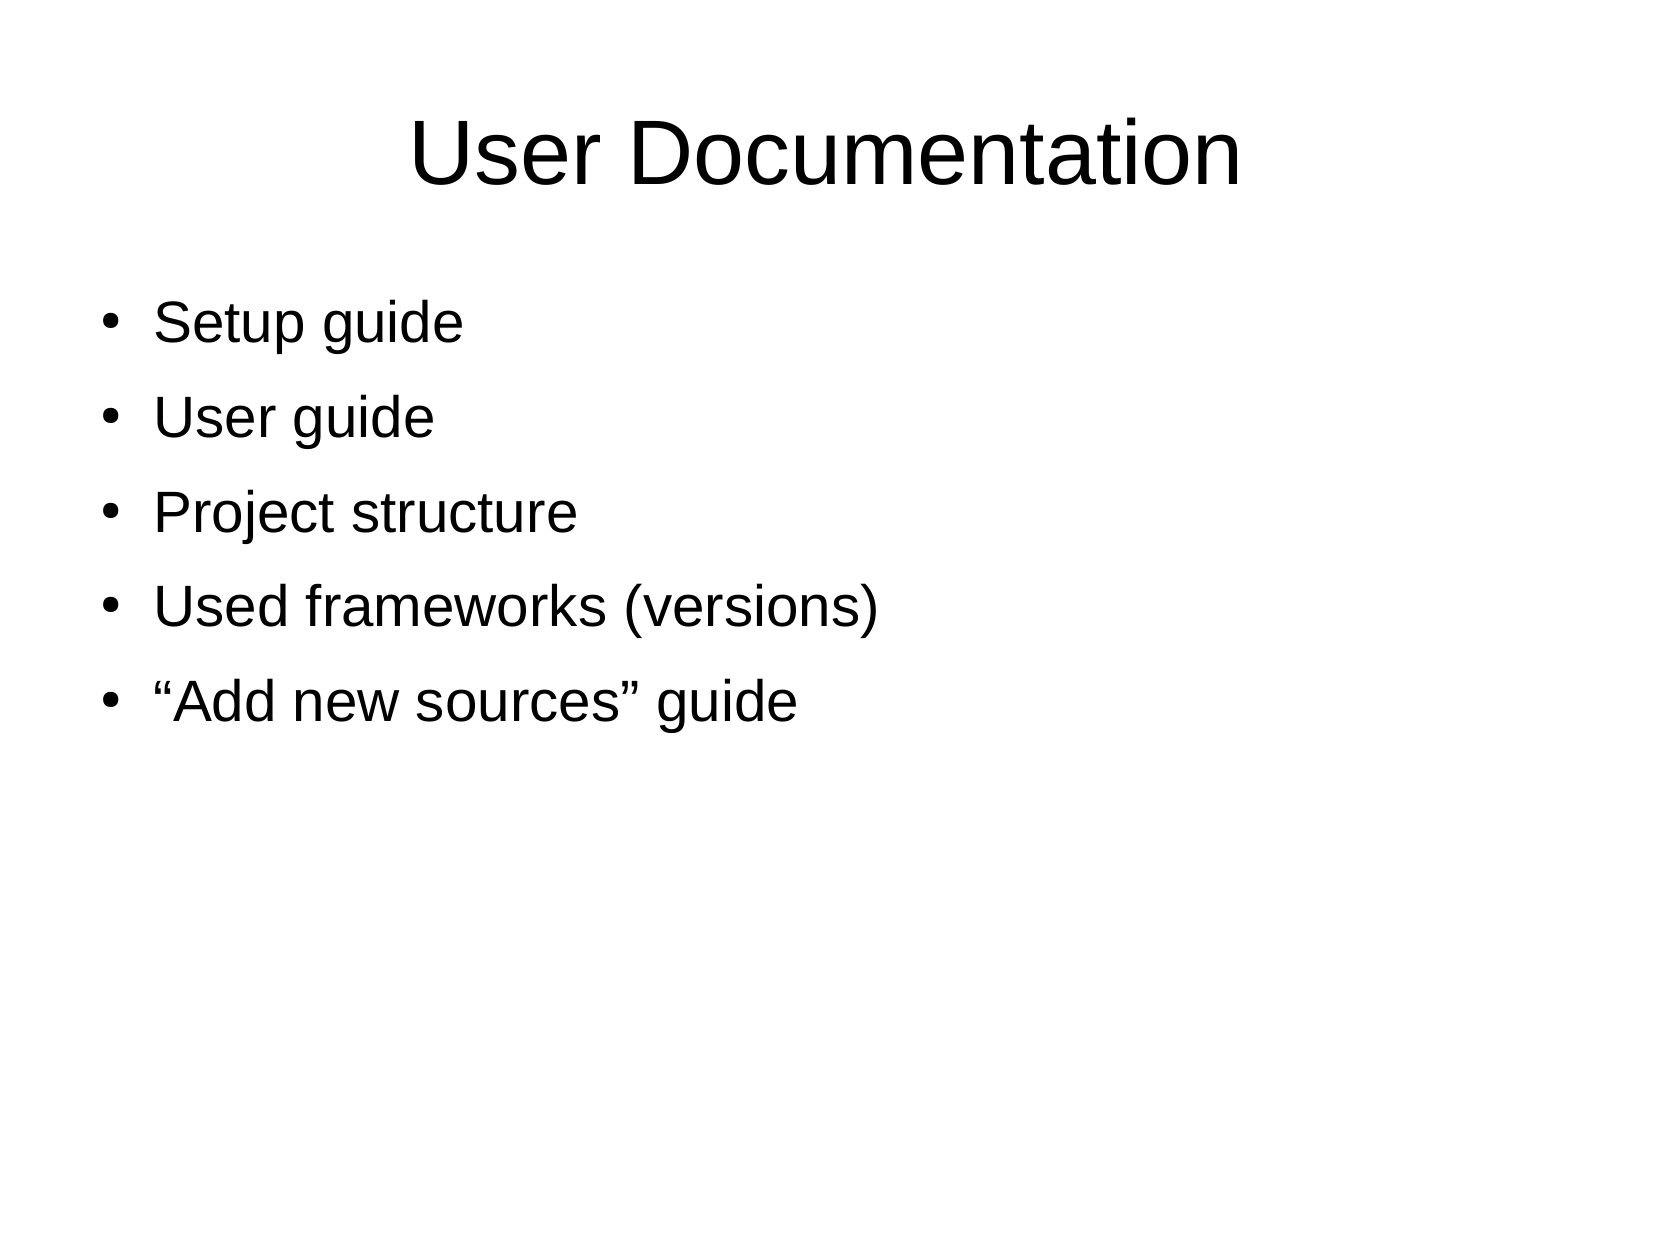

# User Documentation
Setup guide
User guide
Project structure
Used frameworks (versions)
“Add new sources” guide